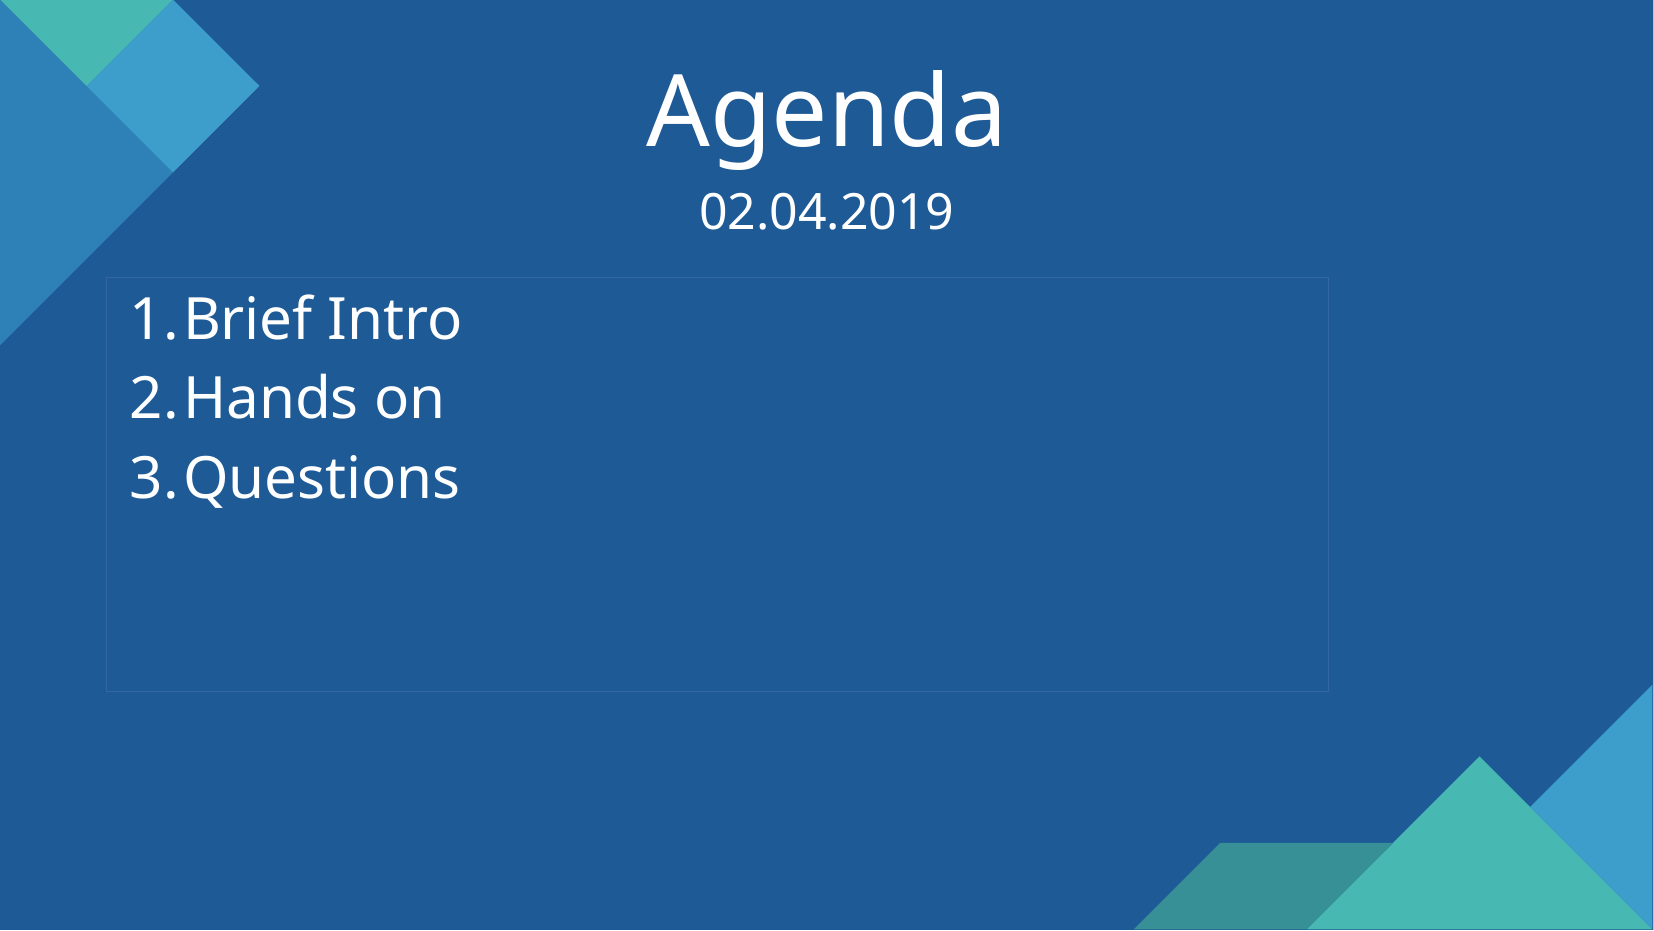

# Agenda 02.04.2019
Brief Intro
Hands on
Questions